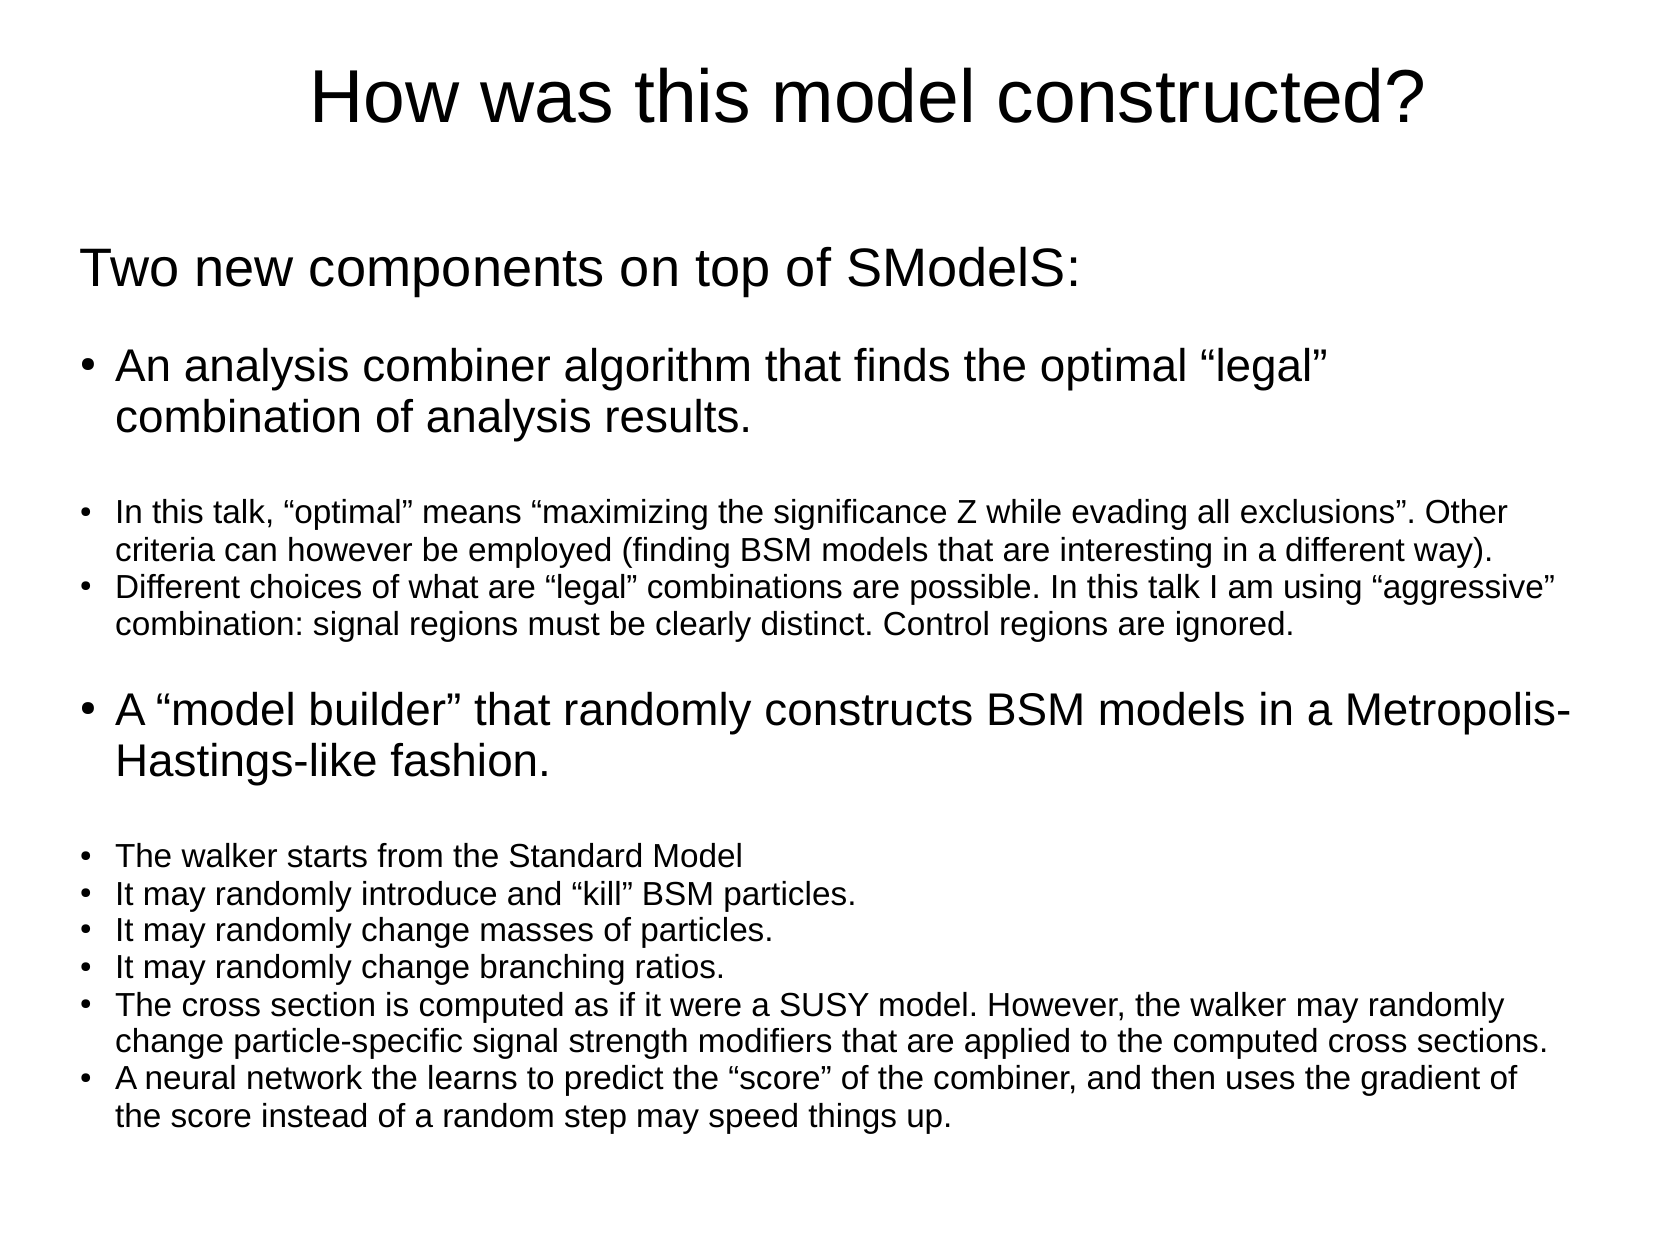

How was this model constructed?
Two new components on top of SModelS:
An analysis combiner algorithm that finds the optimal “legal” combination of analysis results.
In this talk, “optimal” means “maximizing the significance Z while evading all exclusions”. Other criteria can however be employed (finding BSM models that are interesting in a different way).
Different choices of what are “legal” combinations are possible. In this talk I am using “aggressive” combination: signal regions must be clearly distinct. Control regions are ignored.
A “model builder” that randomly constructs BSM models in a Metropolis-Hastings-like fashion.
The walker starts from the Standard Model
It may randomly introduce and “kill” BSM particles.
It may randomly change masses of particles.
It may randomly change branching ratios.
The cross section is computed as if it were a SUSY model. However, the walker may randomly change particle-specific signal strength modifiers that are applied to the computed cross sections.
A neural network the learns to predict the “score” of the combiner, and then uses the gradient of the score instead of a random step may speed things up.